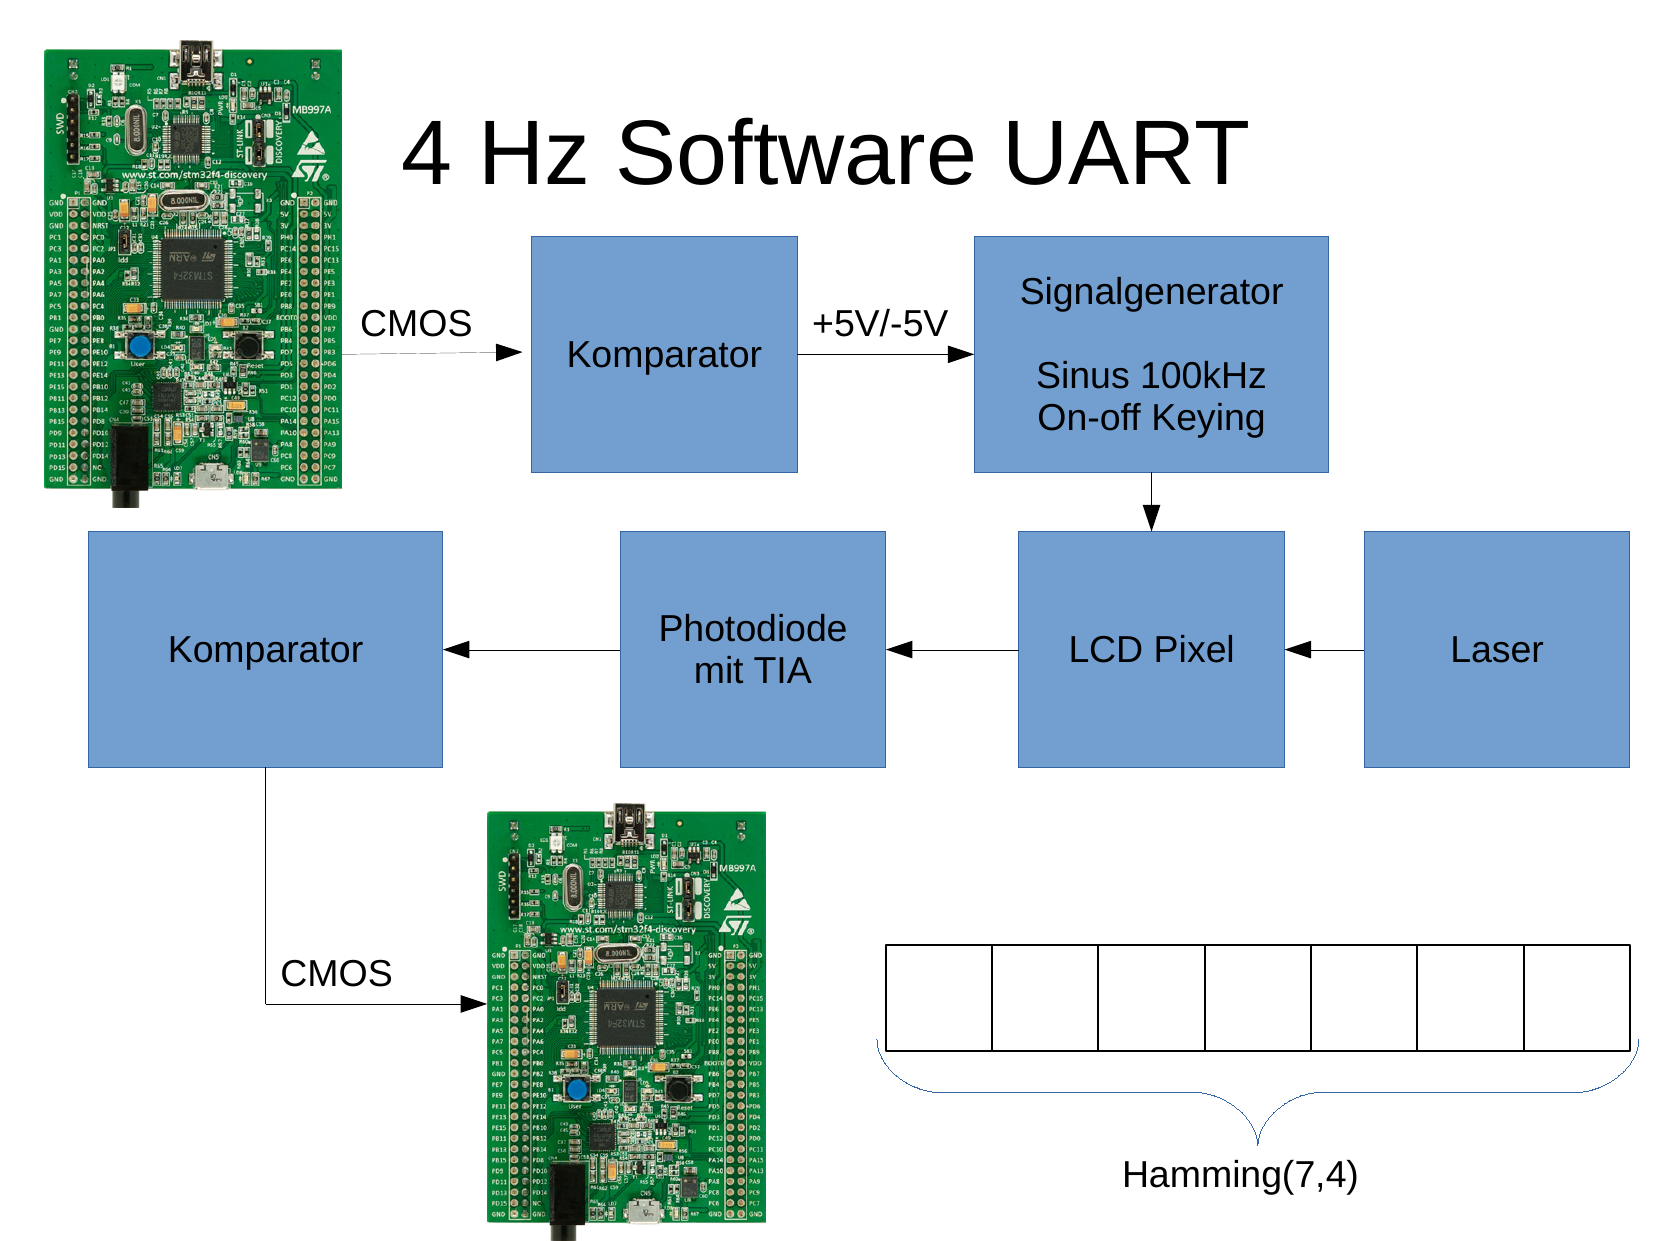

# 4 Hz Software UART
Komparator
Signalgenerator
Sinus 100kHz
On-off Keying
CMOS
+5V/-5V
Komparator
Photodiode
mit TIA
LCD Pixel
Laser
CMOS
Hamming(7,4)